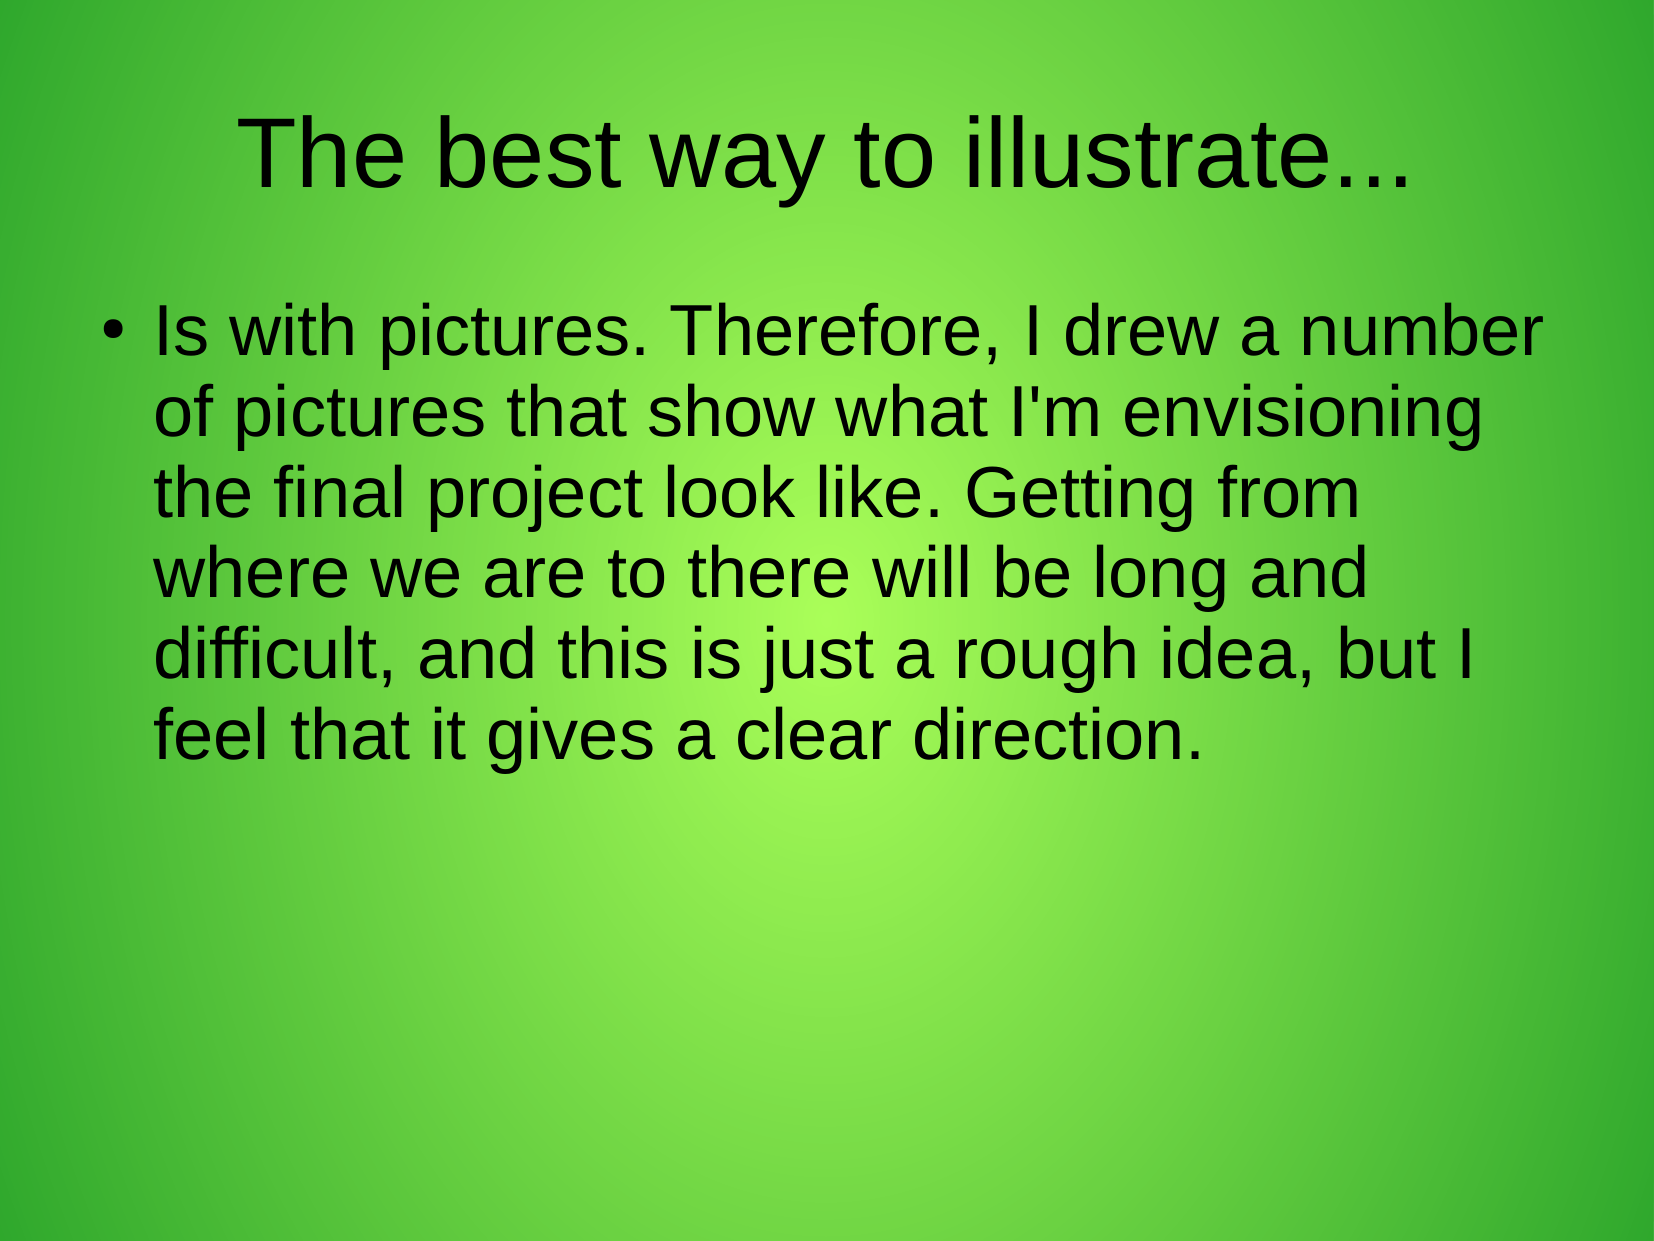

# The best way to illustrate...
Is with pictures. Therefore, I drew a number of pictures that show what I'm envisioning the final project look like. Getting from where we are to there will be long and difficult, and this is just a rough idea, but I feel that it gives a clear direction.